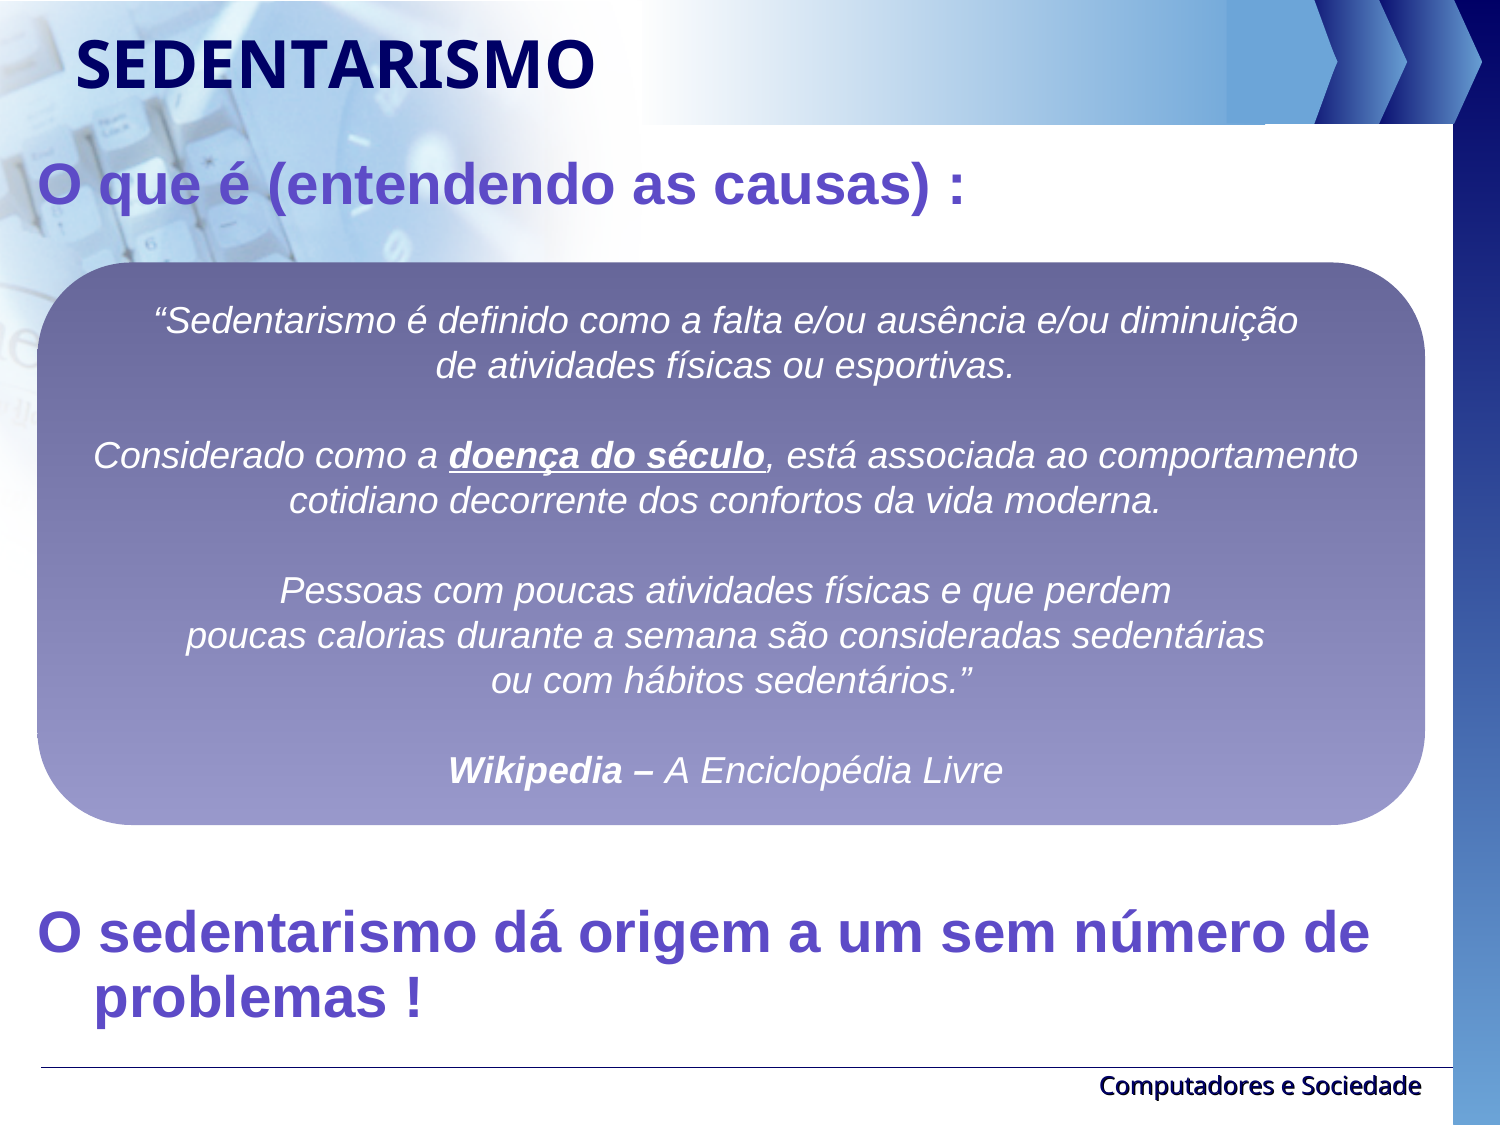

# SEDENTARISMO
O que é (entendendo as causas) :
“Sedentarismo é definido como a falta e/ou ausência e/ou diminuição
de atividades físicas ou esportivas.
Considerado como a doença do século, está associada ao comportamento
cotidiano decorrente dos confortos da vida moderna.
Pessoas com poucas atividades físicas e que perdem
poucas calorias durante a semana são consideradas sedentárias
ou com hábitos sedentários.”
Wikipedia – A Enciclopédia Livre
O sedentarismo dá origem a um sem número de problemas !